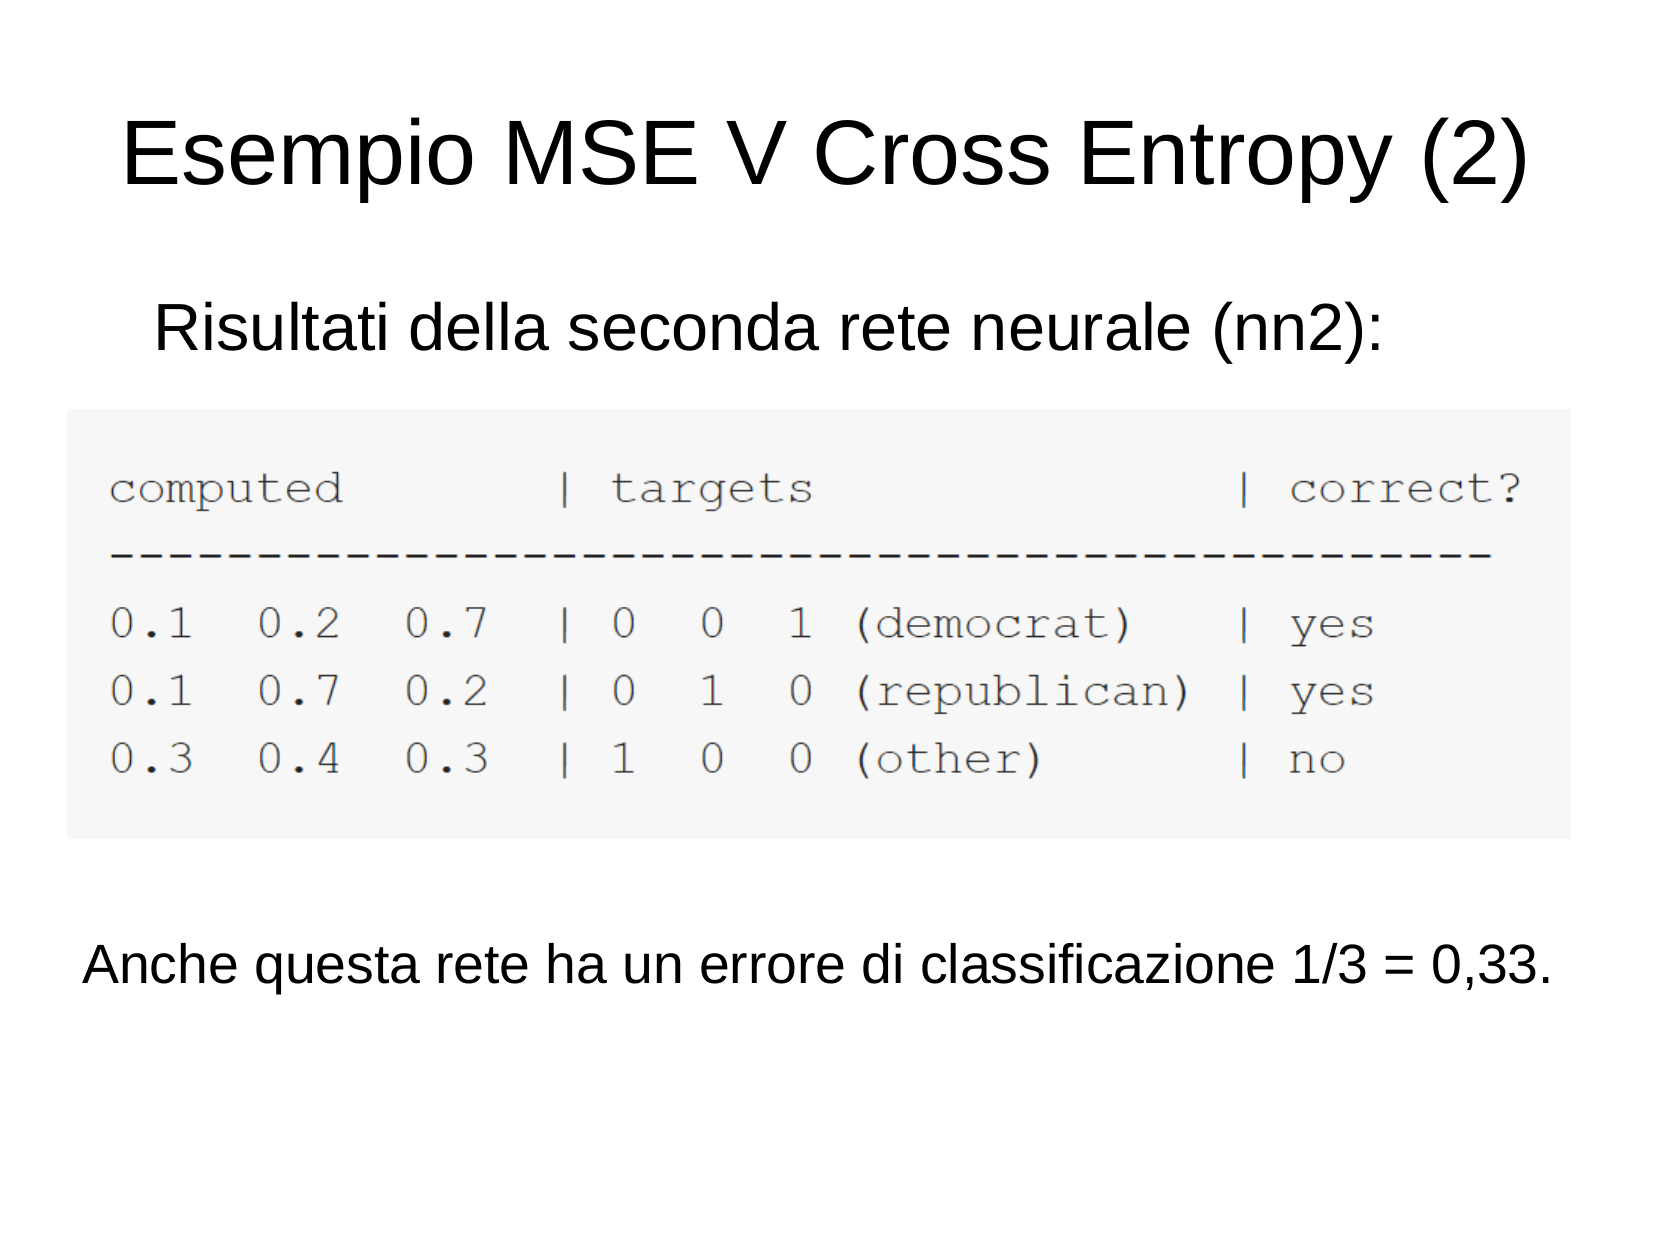

# Esempio MSE V Cross Entropy (2)
Risultati della seconda rete neurale (nn2):
Anche questa rete ha un errore di classificazione 1/3 = 0,33.